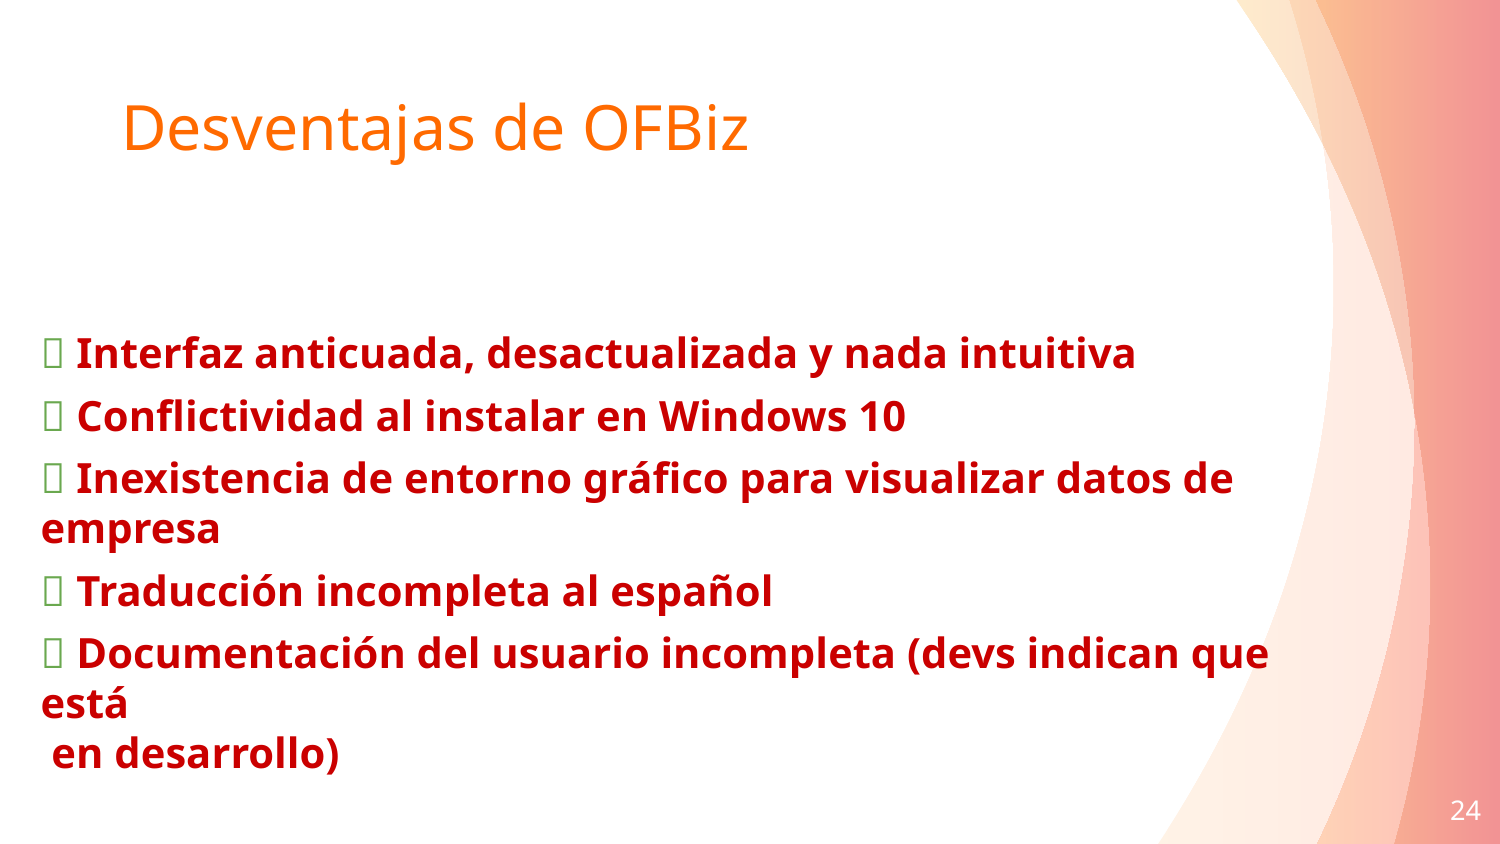

# Desventajas de OFBiz
❌ Interfaz anticuada, desactualizada y nada intuitiva
❌ Conflictividad al instalar en Windows 10
❌ Inexistencia de entorno gráfico para visualizar datos de empresa
❌ Traducción incompleta al español
❌ Documentación del usuario incompleta (devs indican que está
 en desarrollo)